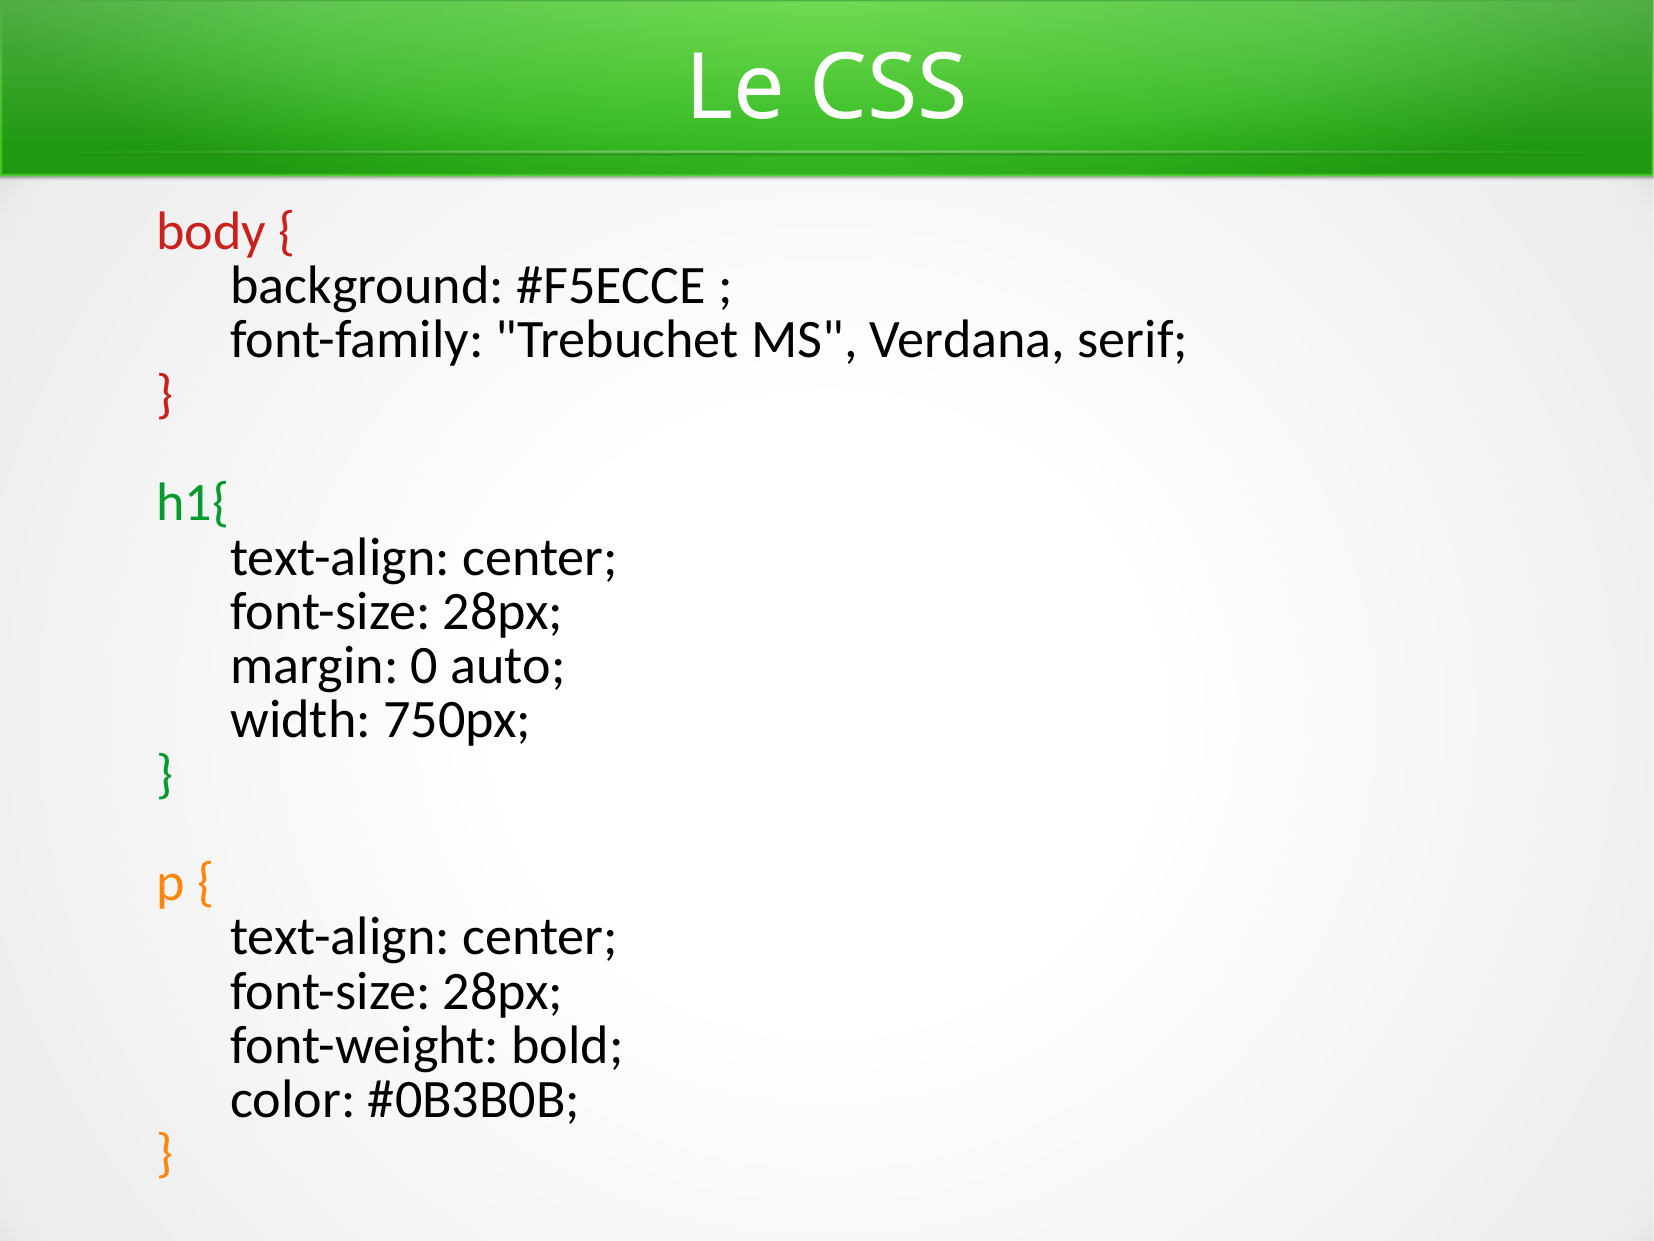

# Le CSS
body {
	background: #F5ECCE ;
	font-family: "Trebuchet MS", Verdana, serif;
}
h1{
	text-align: center;
	font-size: 28px;
	margin: 0 auto;
	width: 750px;
}
p {
	text-align: center;
	font-size: 28px;
	font-weight: bold;
	color: #0B3B0B;
}